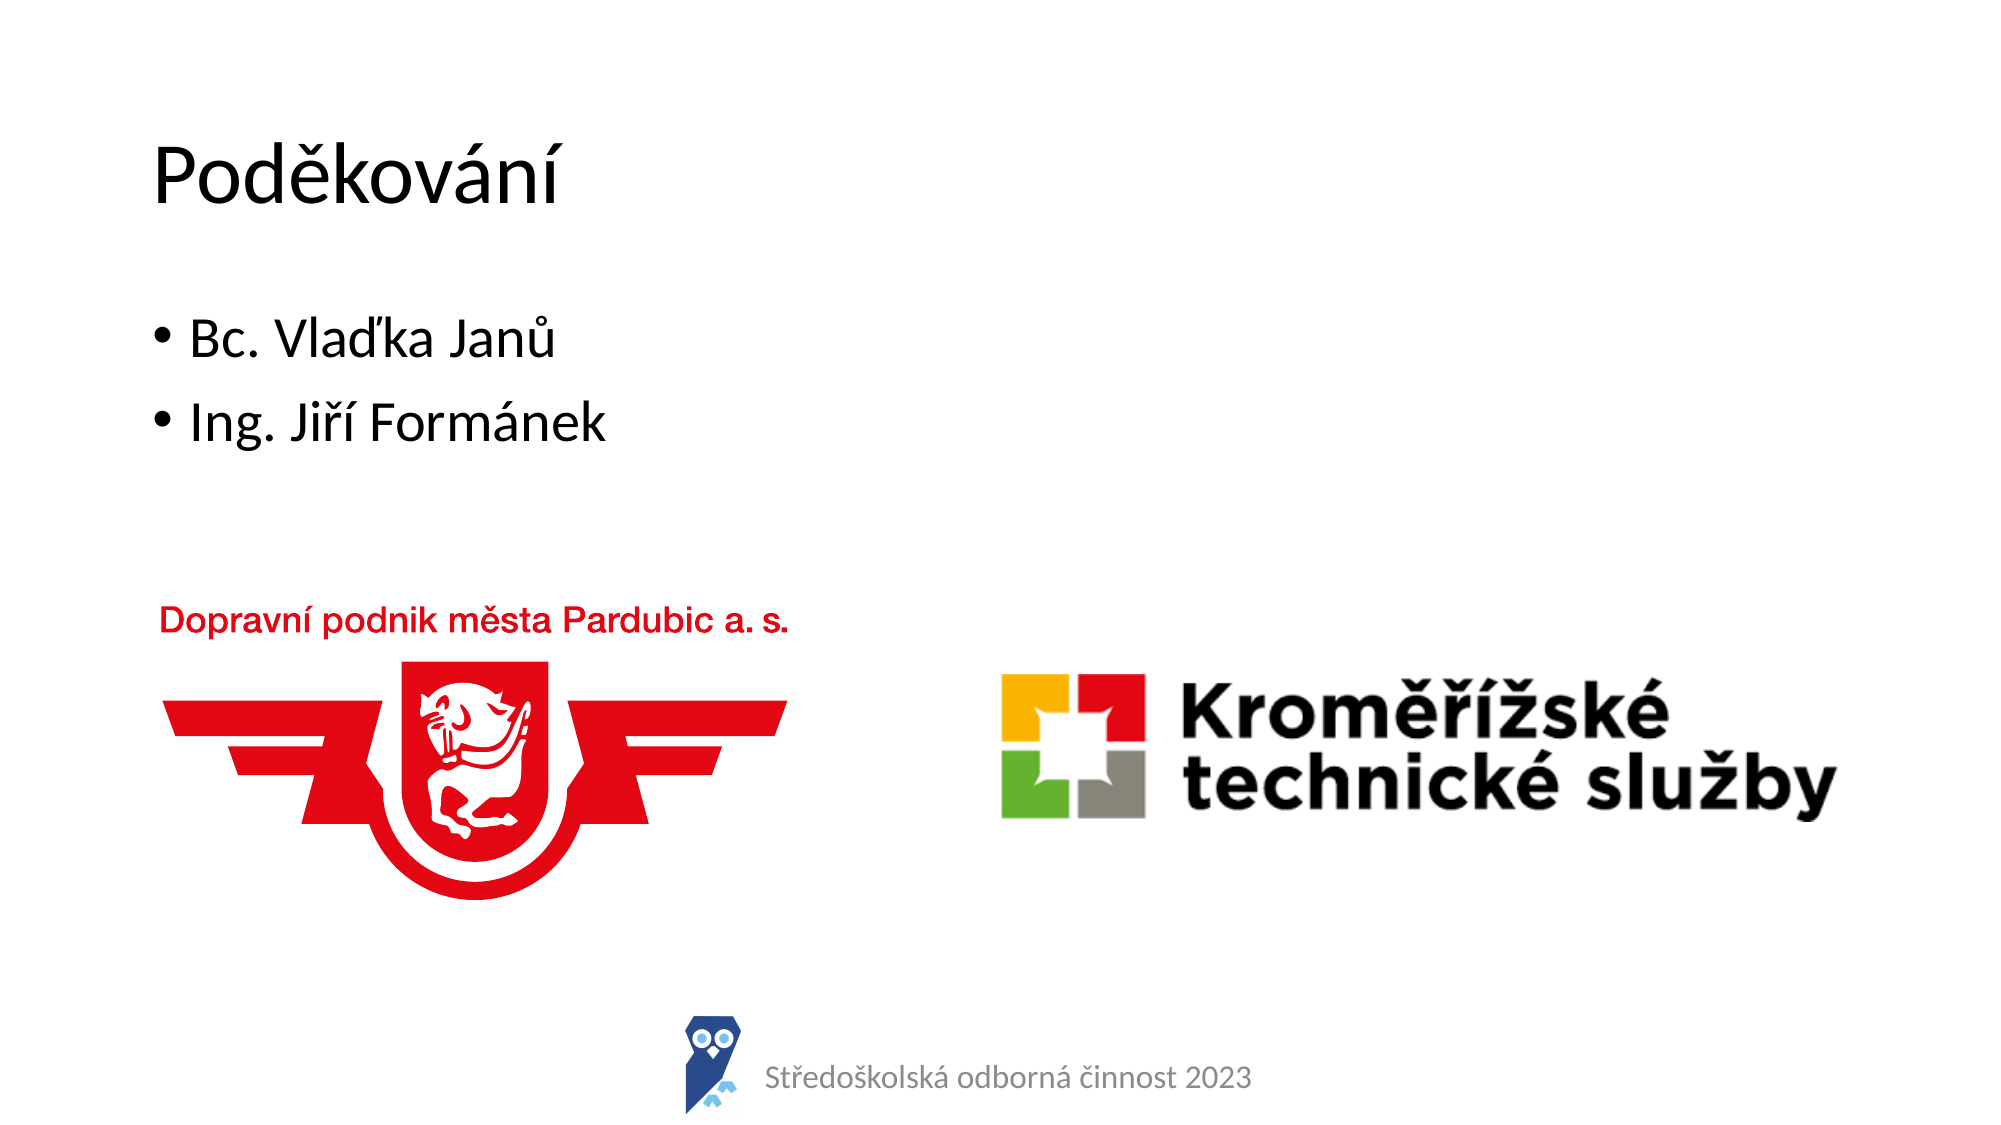

# Poděkování
Bc. Vlaďka Janů
Ing. Jiří Formánek
Středoškolská odborná činnost 2020